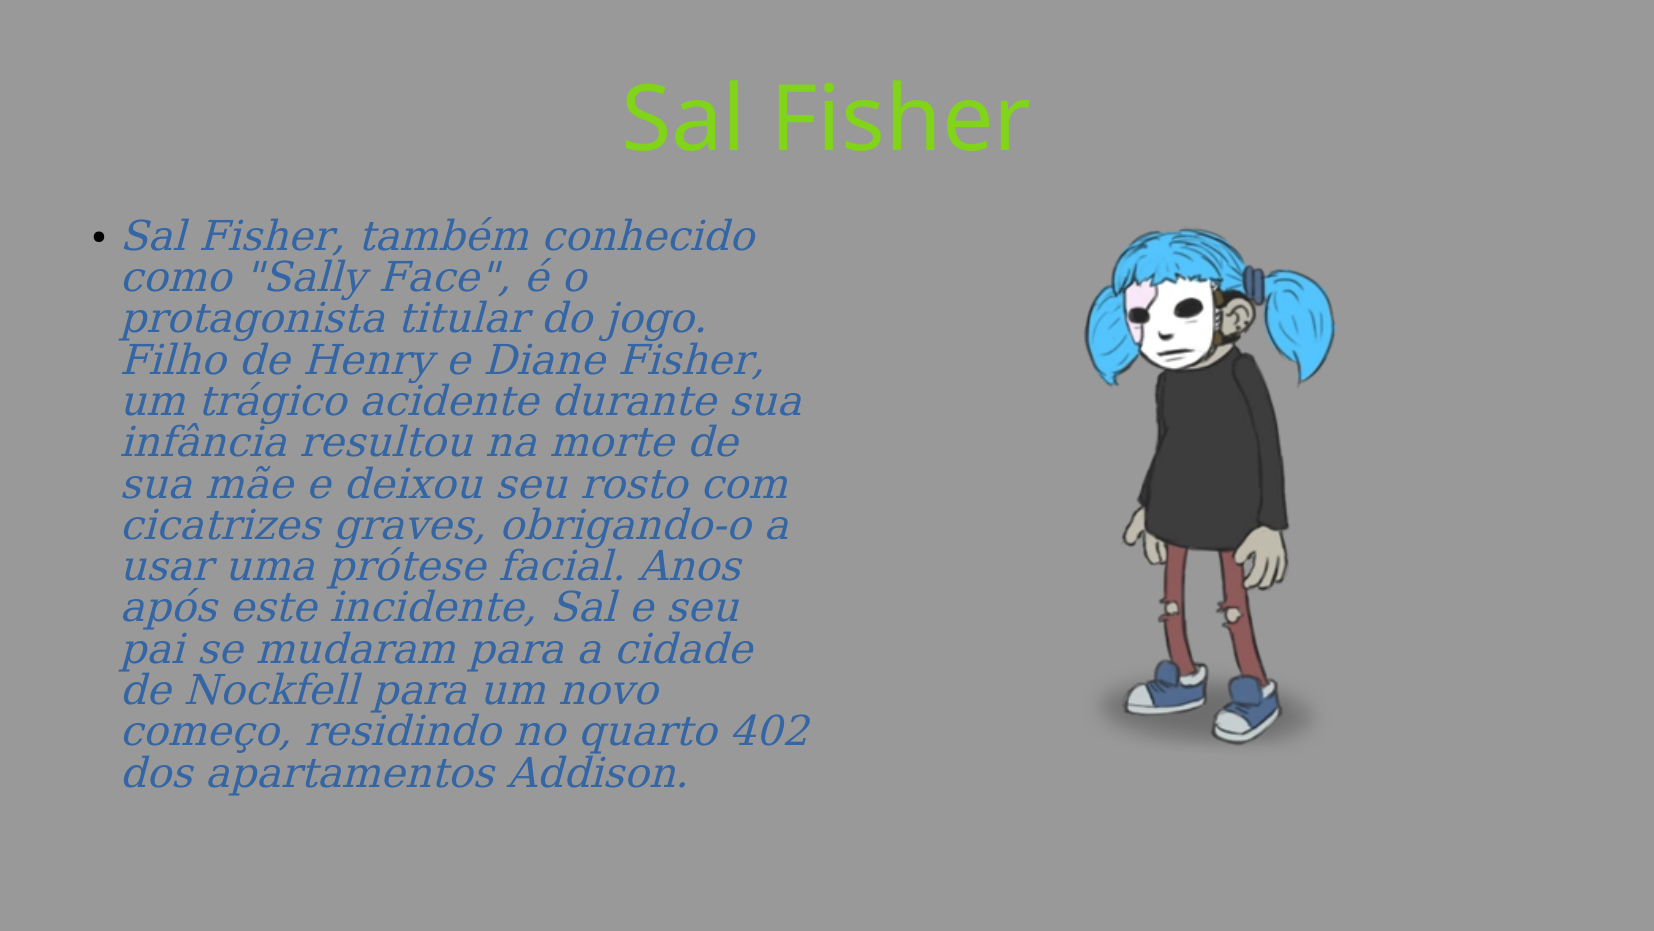

# Sal Fisher
Sal Fisher, também conhecido como "Sally Face", é o protagonista titular do jogo. Filho de Henry e Diane Fisher, um trágico acidente durante sua infância resultou na morte de sua mãe e deixou seu rosto com cicatrizes graves, obrigando-o a usar uma prótese facial. Anos após este incidente, Sal e seu pai se mudaram para a cidade de Nockfell para um novo começo, residindo no quarto 402 dos apartamentos Addison.